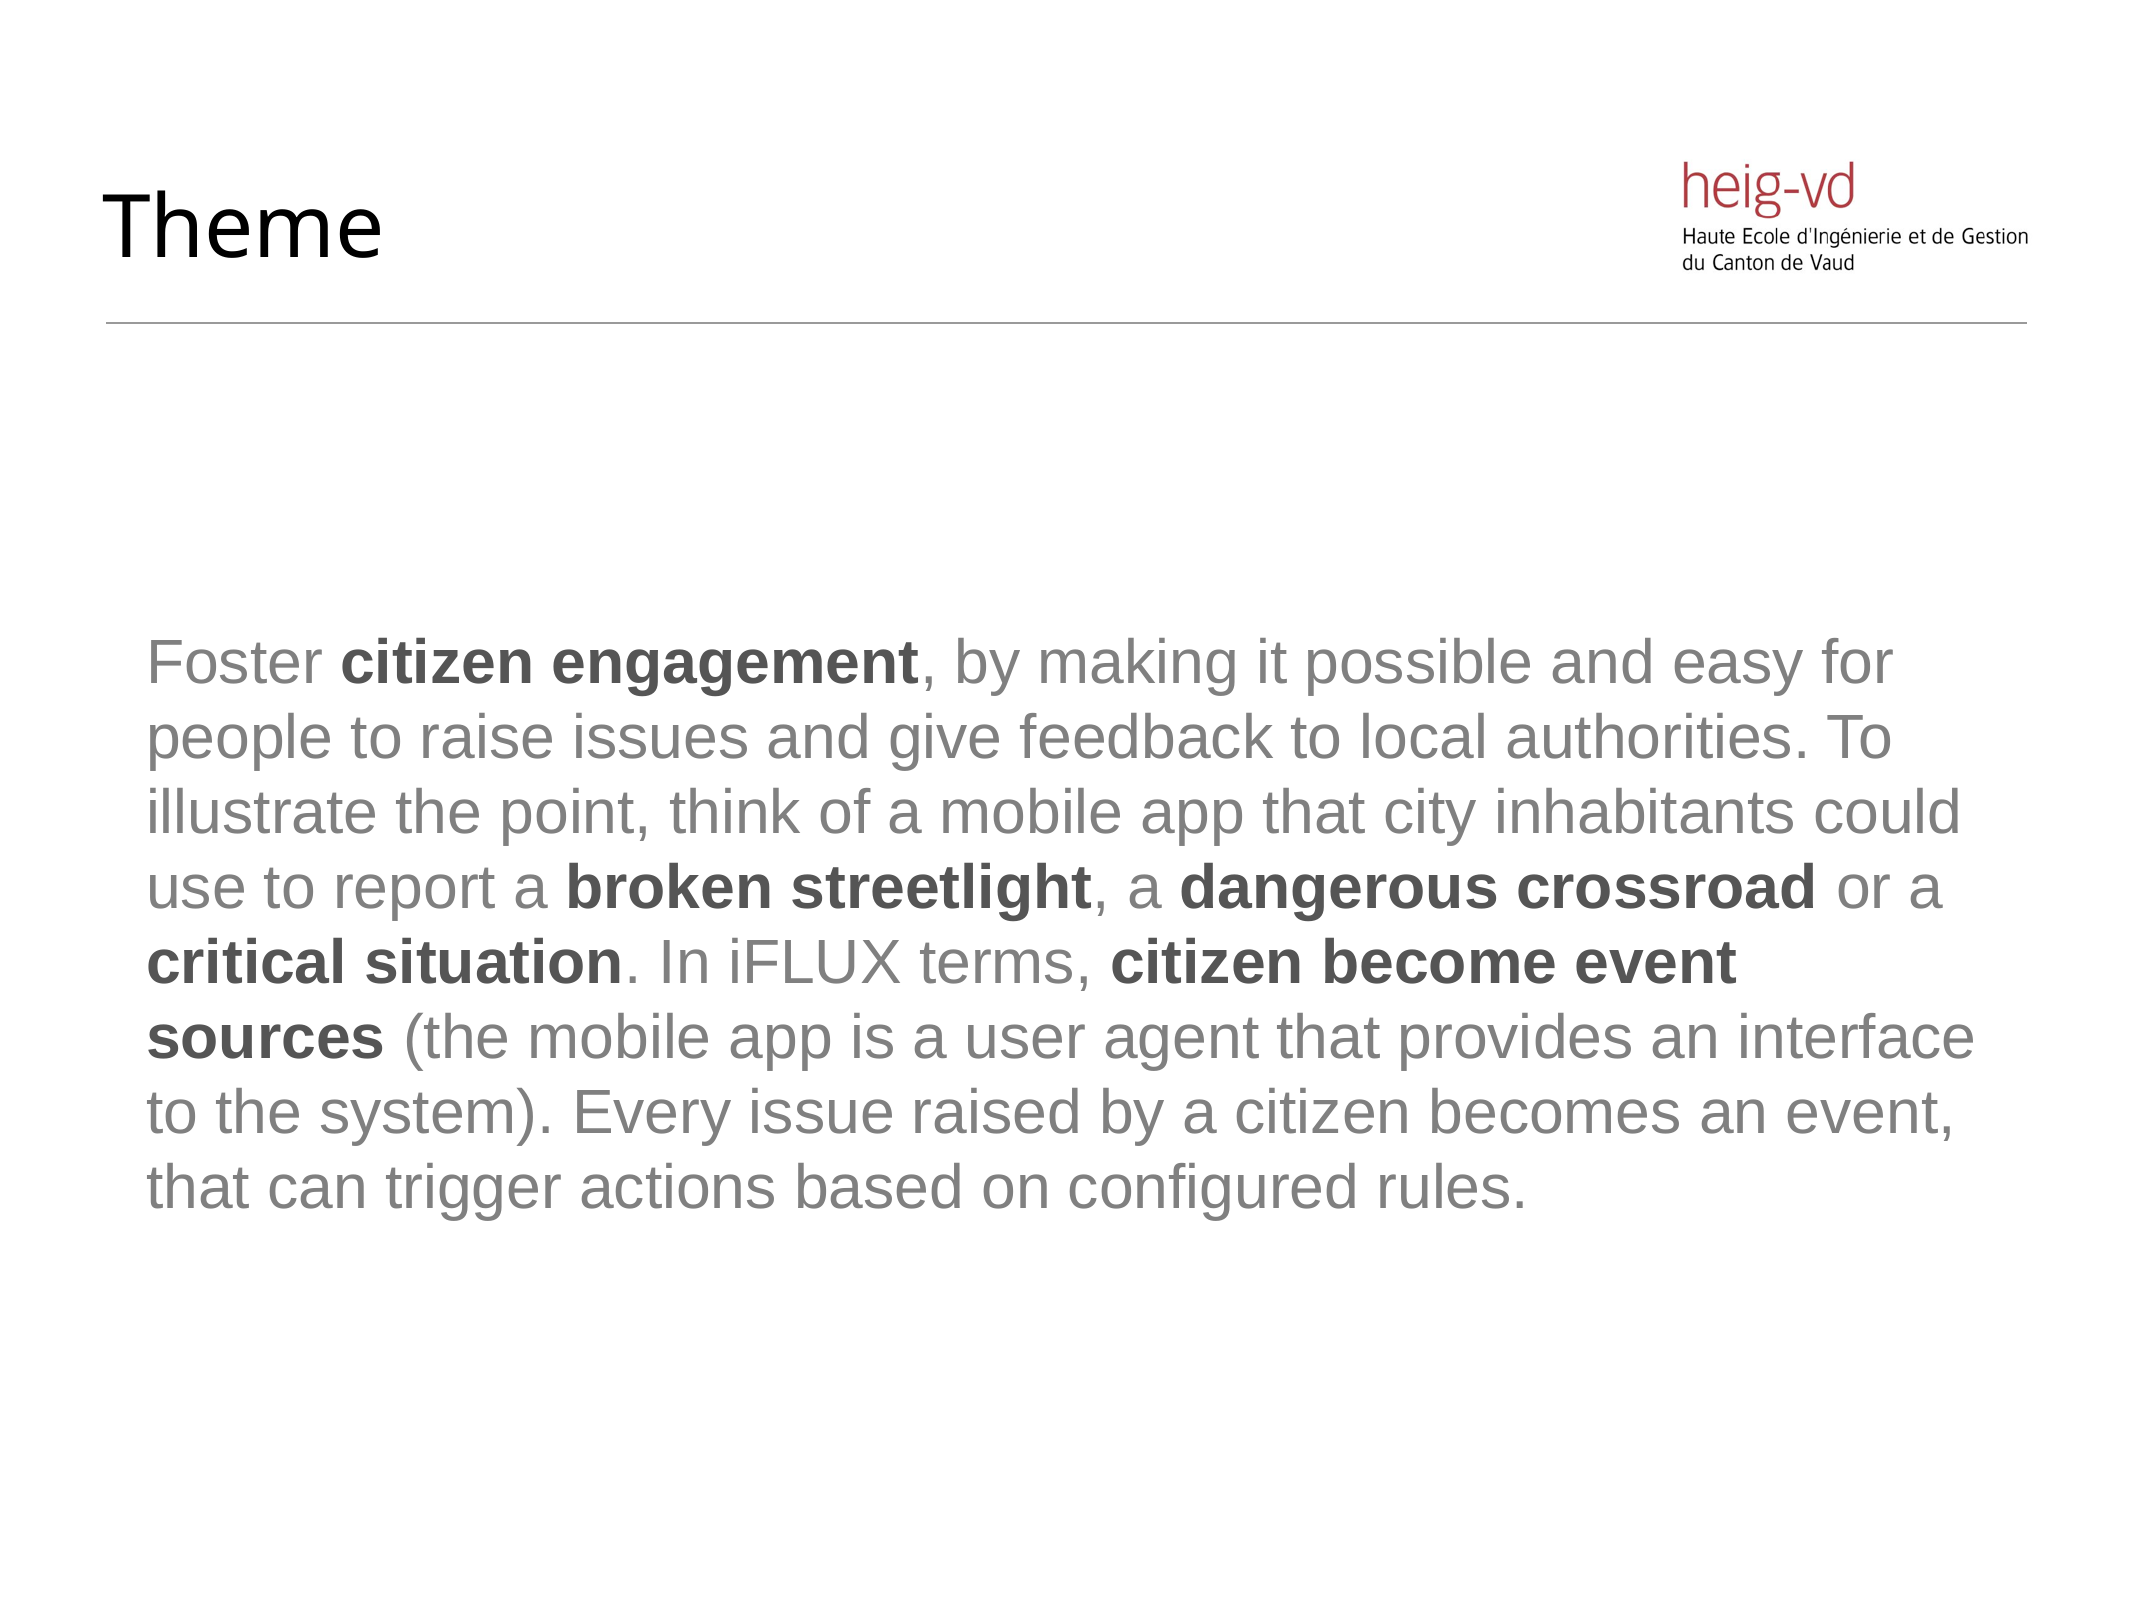

# Theme
Foster citizen engagement, by making it possible and easy for people to raise issues and give feedback to local authorities. To illustrate the point, think of a mobile app that city inhabitants could use to report a broken streetlight, a dangerous crossroad or a critical situation. In iFLUX terms, citizen become event sources (the mobile app is a user agent that provides an interface to the system). Every issue raised by a citizen becomes an event, that can trigger actions based on configured rules.